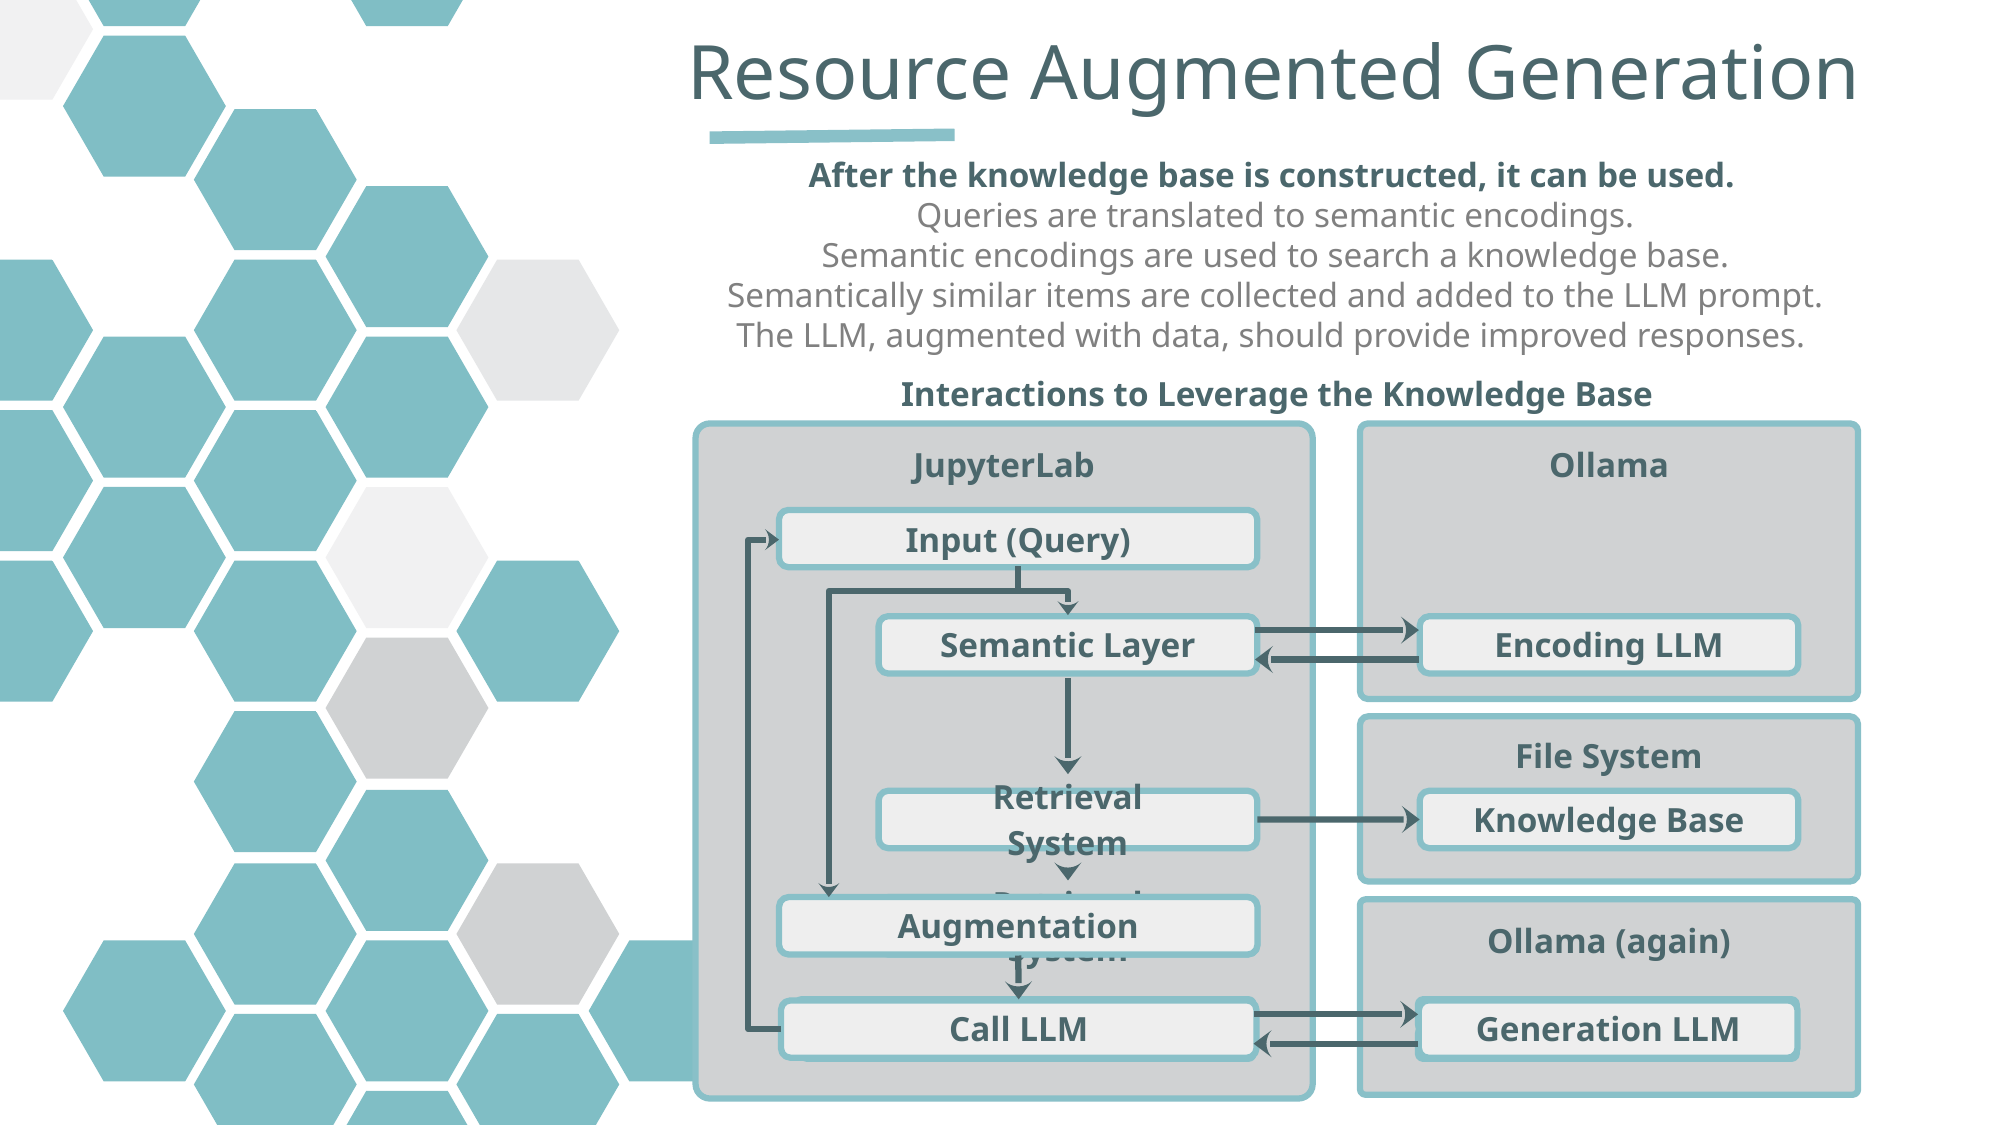

# Resource Augmented Generation
After the knowledge base is constructed, it can be used.
Queries are translated to semantic encodings.
Semantic encodings are used to search a knowledge base.
Semantically similar items are collected and added to the LLM prompt.
The LLM, augmented with data, should provide improved responses.
Interactions to Leverage the Knowledge Base
JupyterLab
Ollama
Input (Query)
Semantic Layer
Encoding LLM
File System
Retrieval System
Knowledge Base
Retrieval System
Augmentation
Ollama (again)
Call LLM
Generation LLM